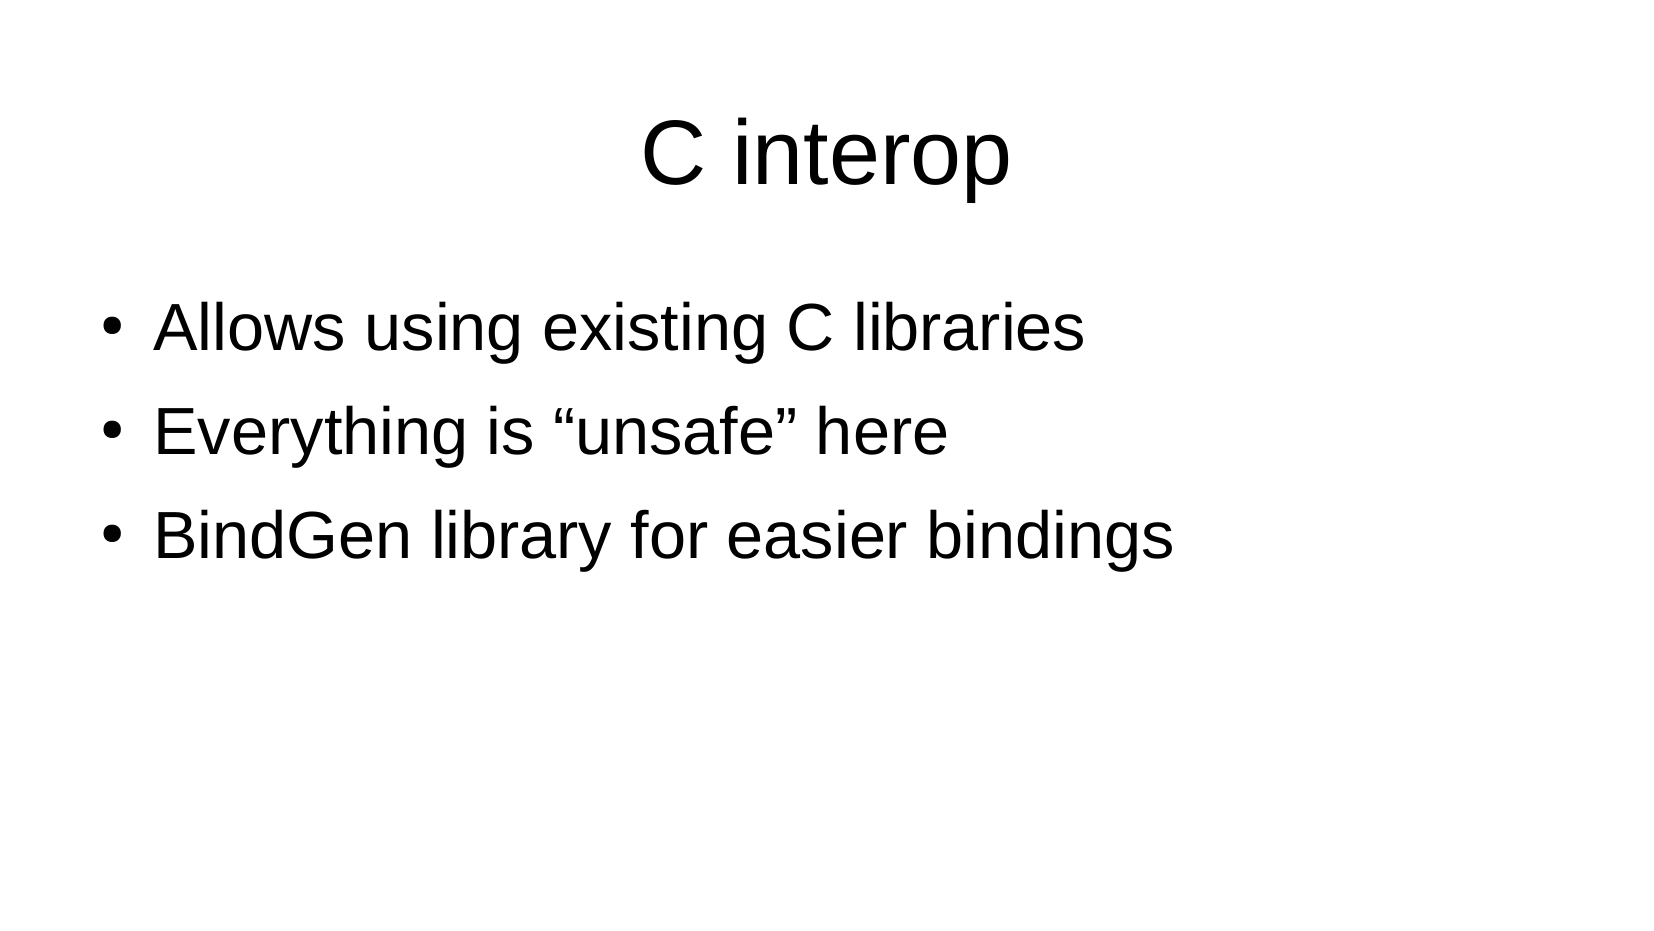

# C interop
Allows using existing C libraries
Everything is “unsafe” here
BindGen library for easier bindings